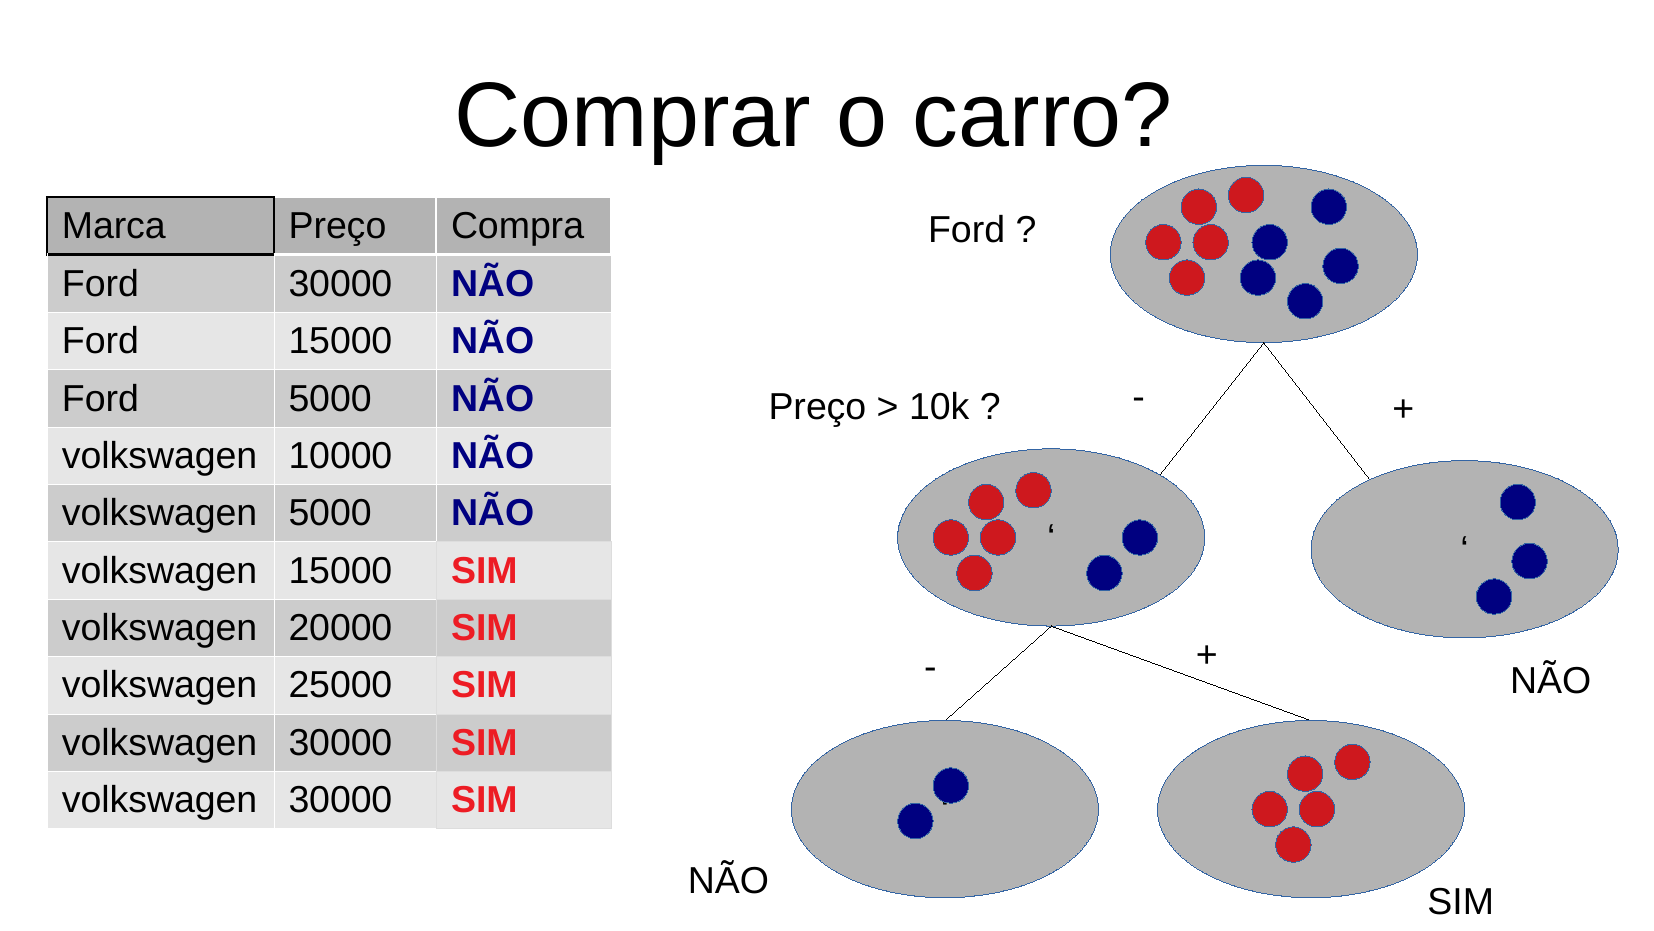

# Comprar o carro?
‘
| Marca | Preço | Compra |
| --- | --- | --- |
| Ford | 30000 | NÃO |
| Ford | 15000 | NÃO |
| Ford | 5000 | NÃO |
| volkswagen | 10000 | NÃO |
| volkswagen | 5000 | NÃO |
| volkswagen | 15000 | SIM |
| volkswagen | 20000 | SIM |
| volkswagen | 25000 | SIM |
| volkswagen | 30000 | SIM |
| volkswagen | 30000 | SIM |
Ford ?
-
Preço > 10k ?
+
‘
‘
+
-
NÃO
‘
‘
NÃO
SIM